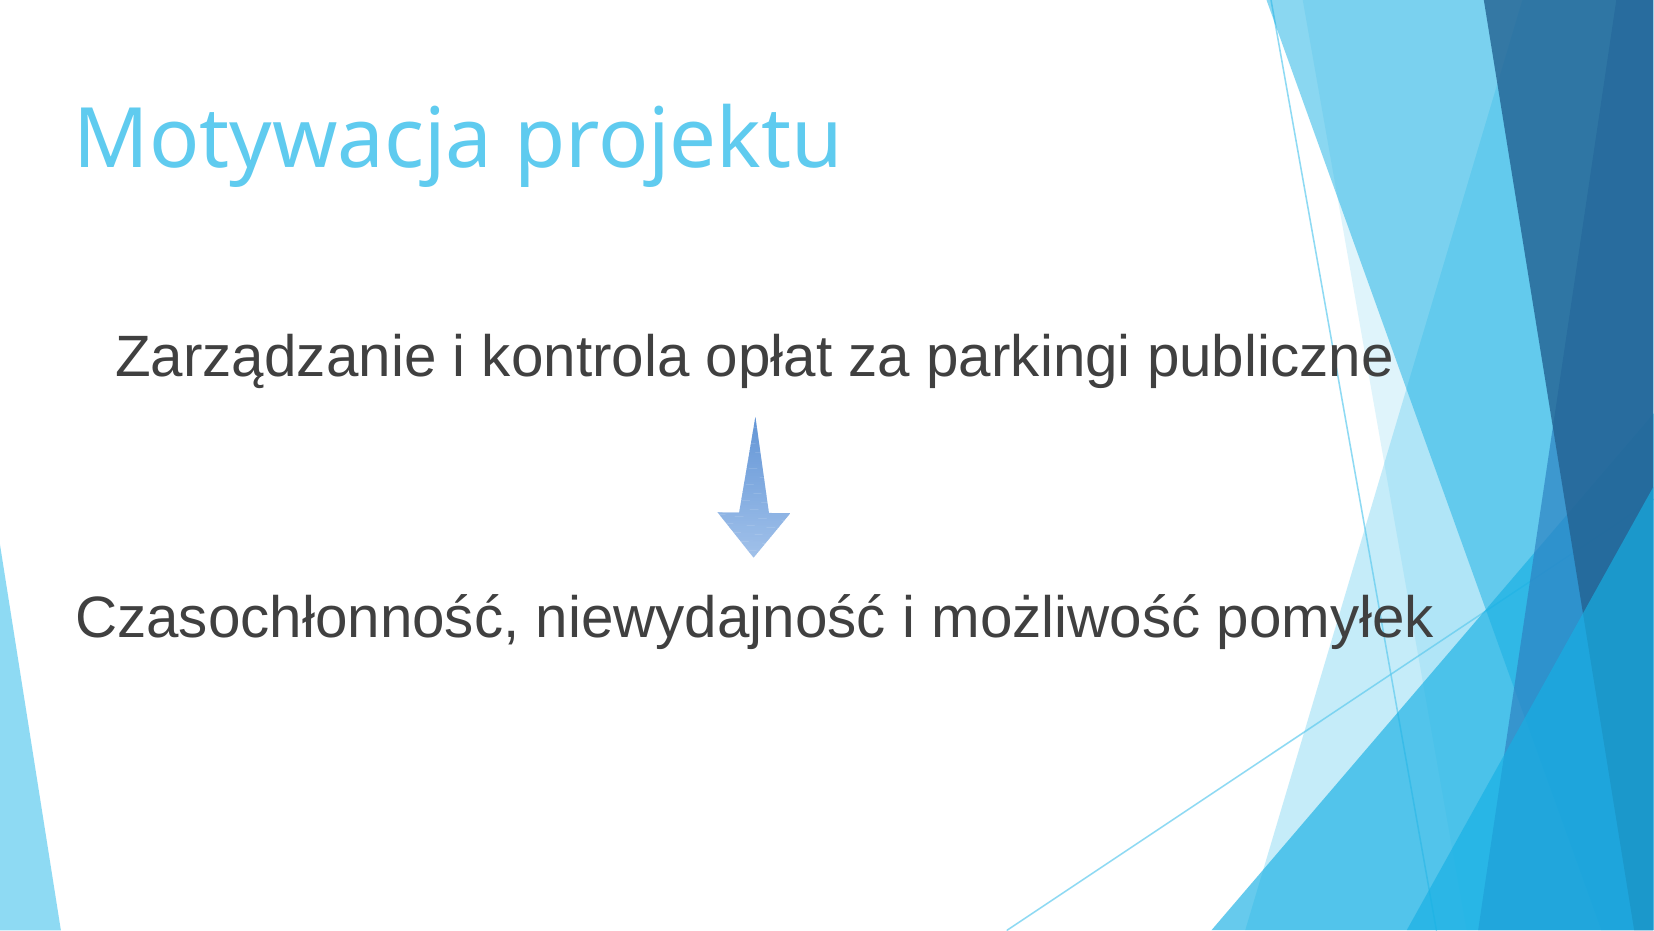

# Motywacja projektu
Zarządzanie i kontrola opłat za parkingi publiczne
Czasochłonność, niewydajność i możliwość pomyłek